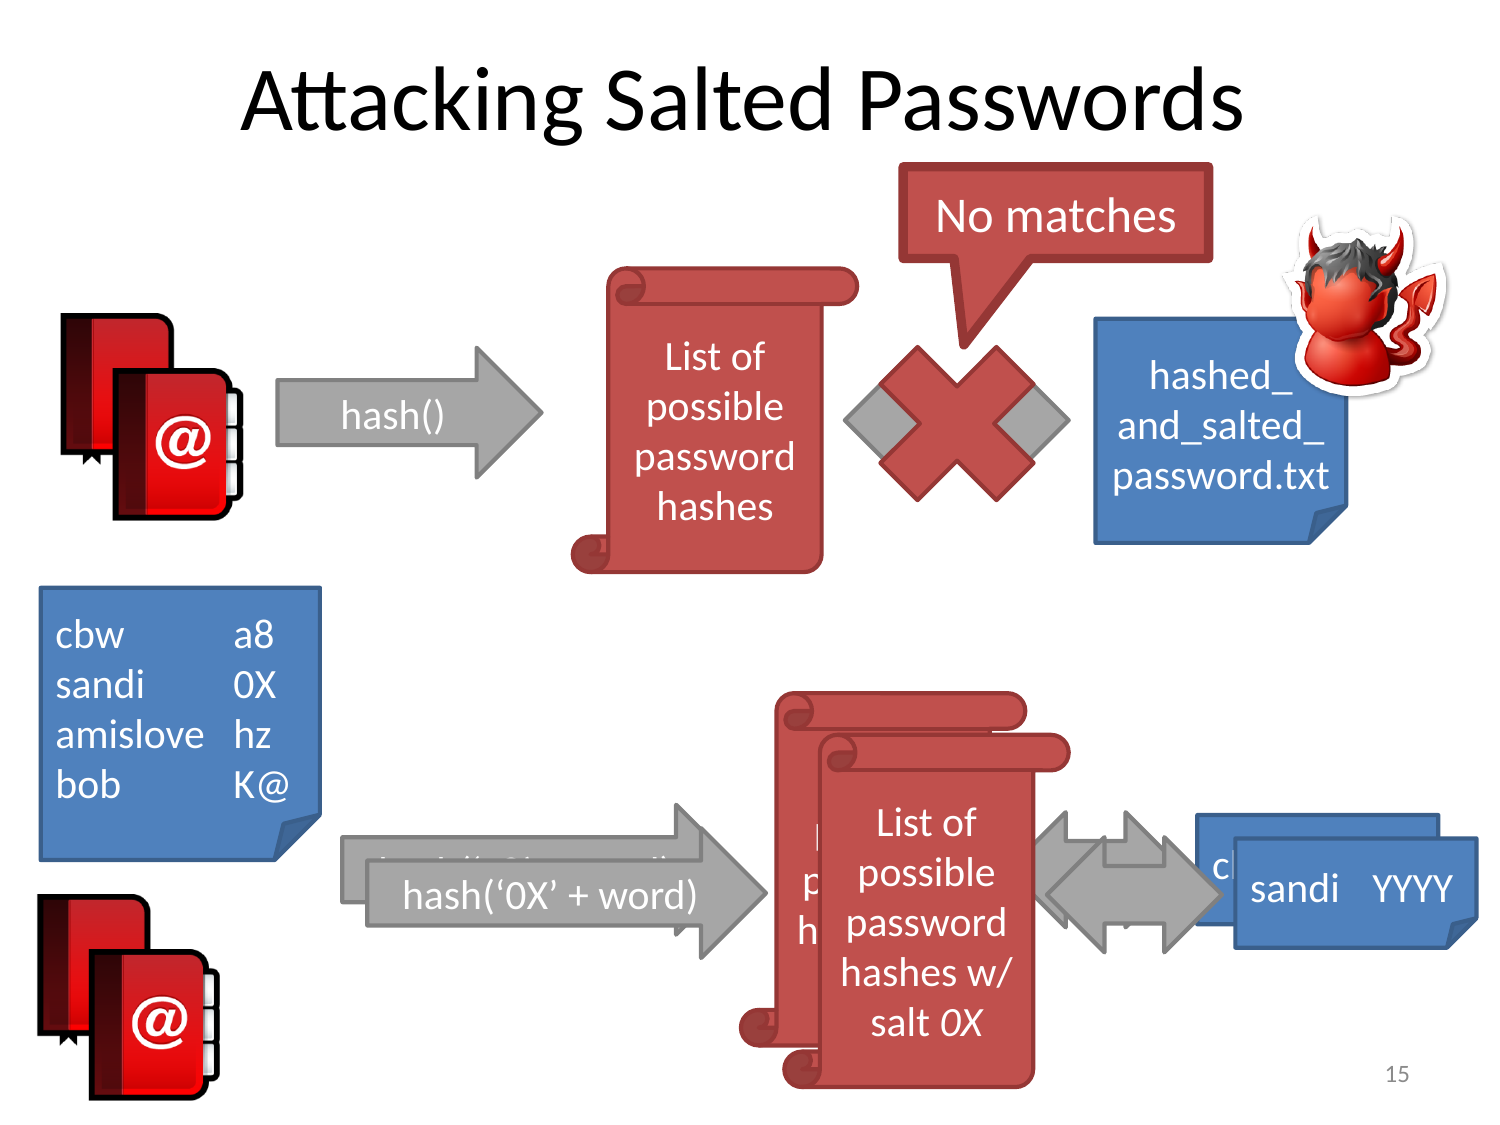

# Attacking Salted Passwords
No matches
List of possible password hashes
hashed_
and_salted_
password.txt
hash()
cbw	a8
sandi	0X
amislove	hz
bob	K@
List of possible password hashes w/ salt a8
List of possible password hashes w/ salt 0X
hash(‘a8’ + word)
cbw	XXXX
hash(‘0X’ + word)
sandi	YYYY